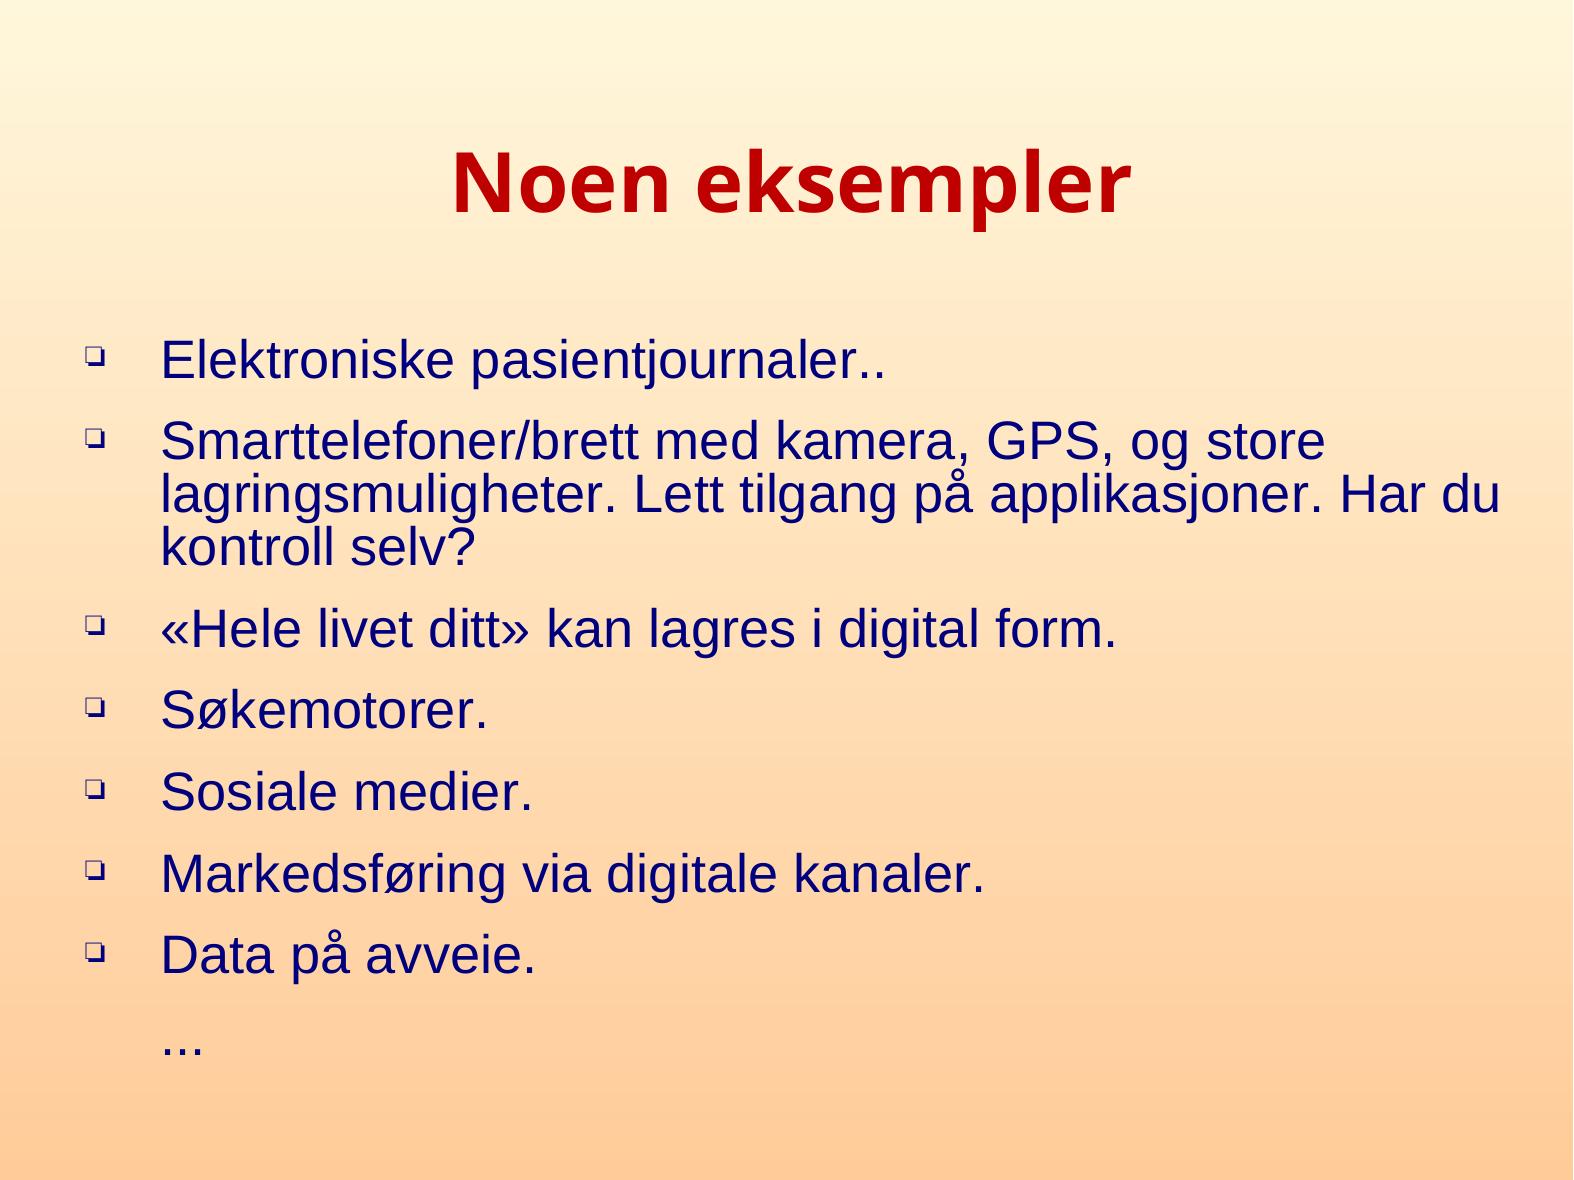

# Noen eksempler
Elektroniske pasientjournaler..
Smarttelefoner/brett med kamera, GPS, og store lagringsmuligheter. Lett tilgang på applikasjoner. Har du kontroll selv?
«Hele livet ditt» kan lagres i digital form.
Søkemotorer.
Sosiale medier.
Markedsføring via digitale kanaler.
Data på avveie.
...